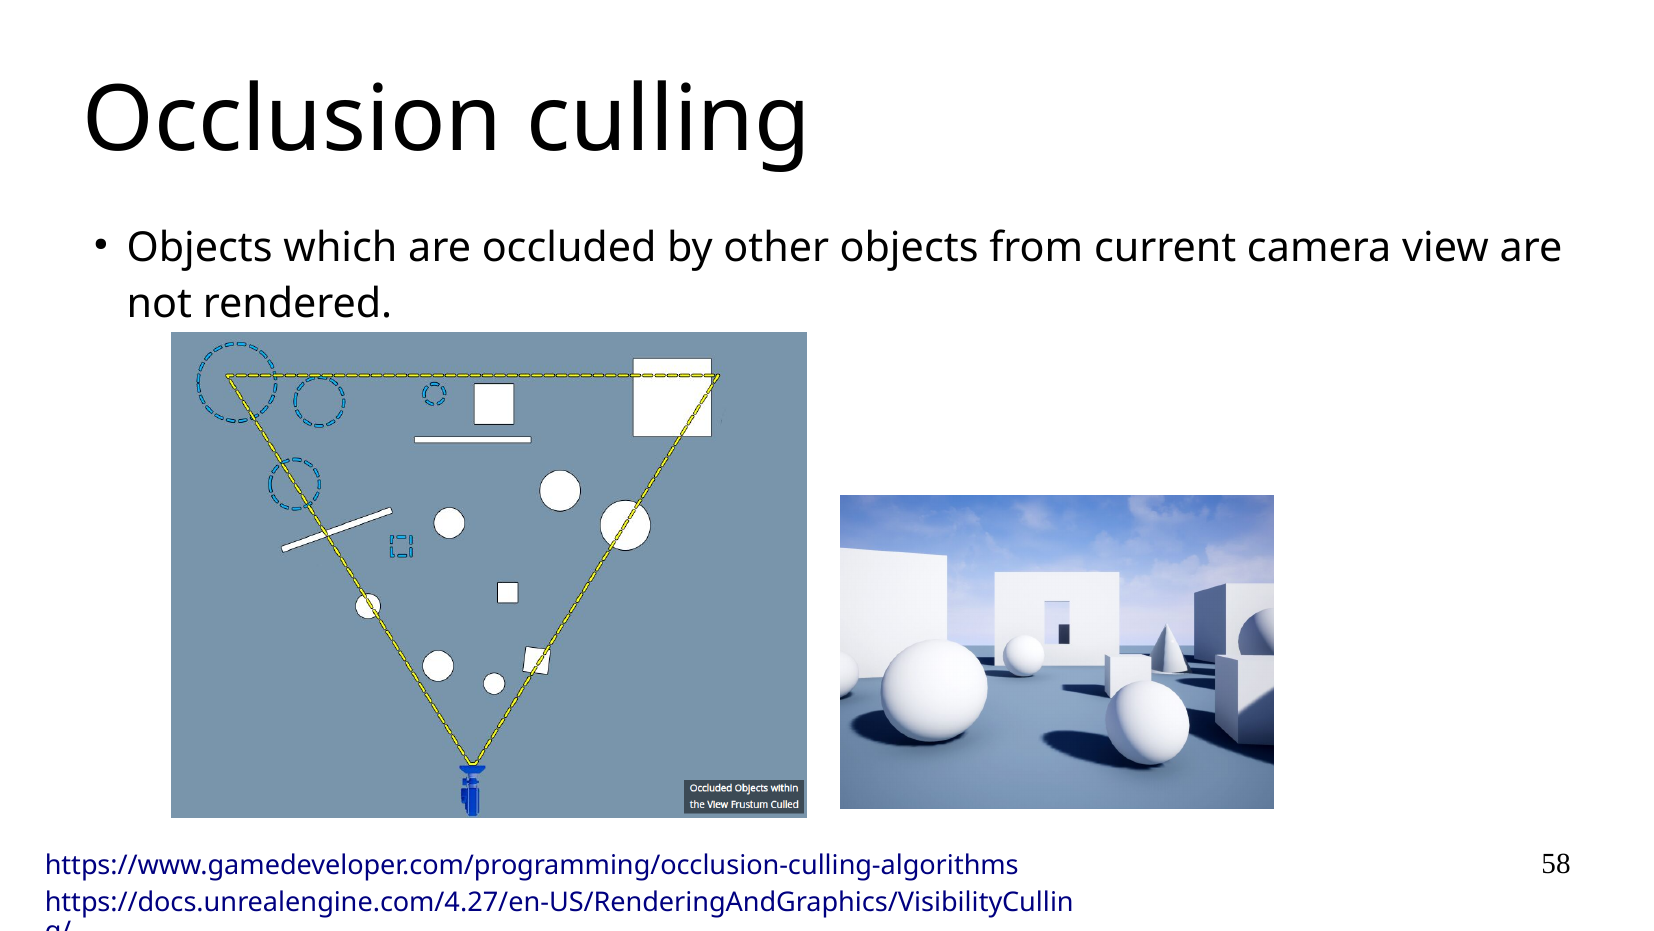

# Occlusion culling
Objects which are occluded by other objects from current camera view are not rendered.
https://www.gamedeveloper.com/programming/occlusion-culling-algorithms
https://docs.unrealengine.com/4.27/en-US/RenderingAndGraphics/VisibilityCulling/
58